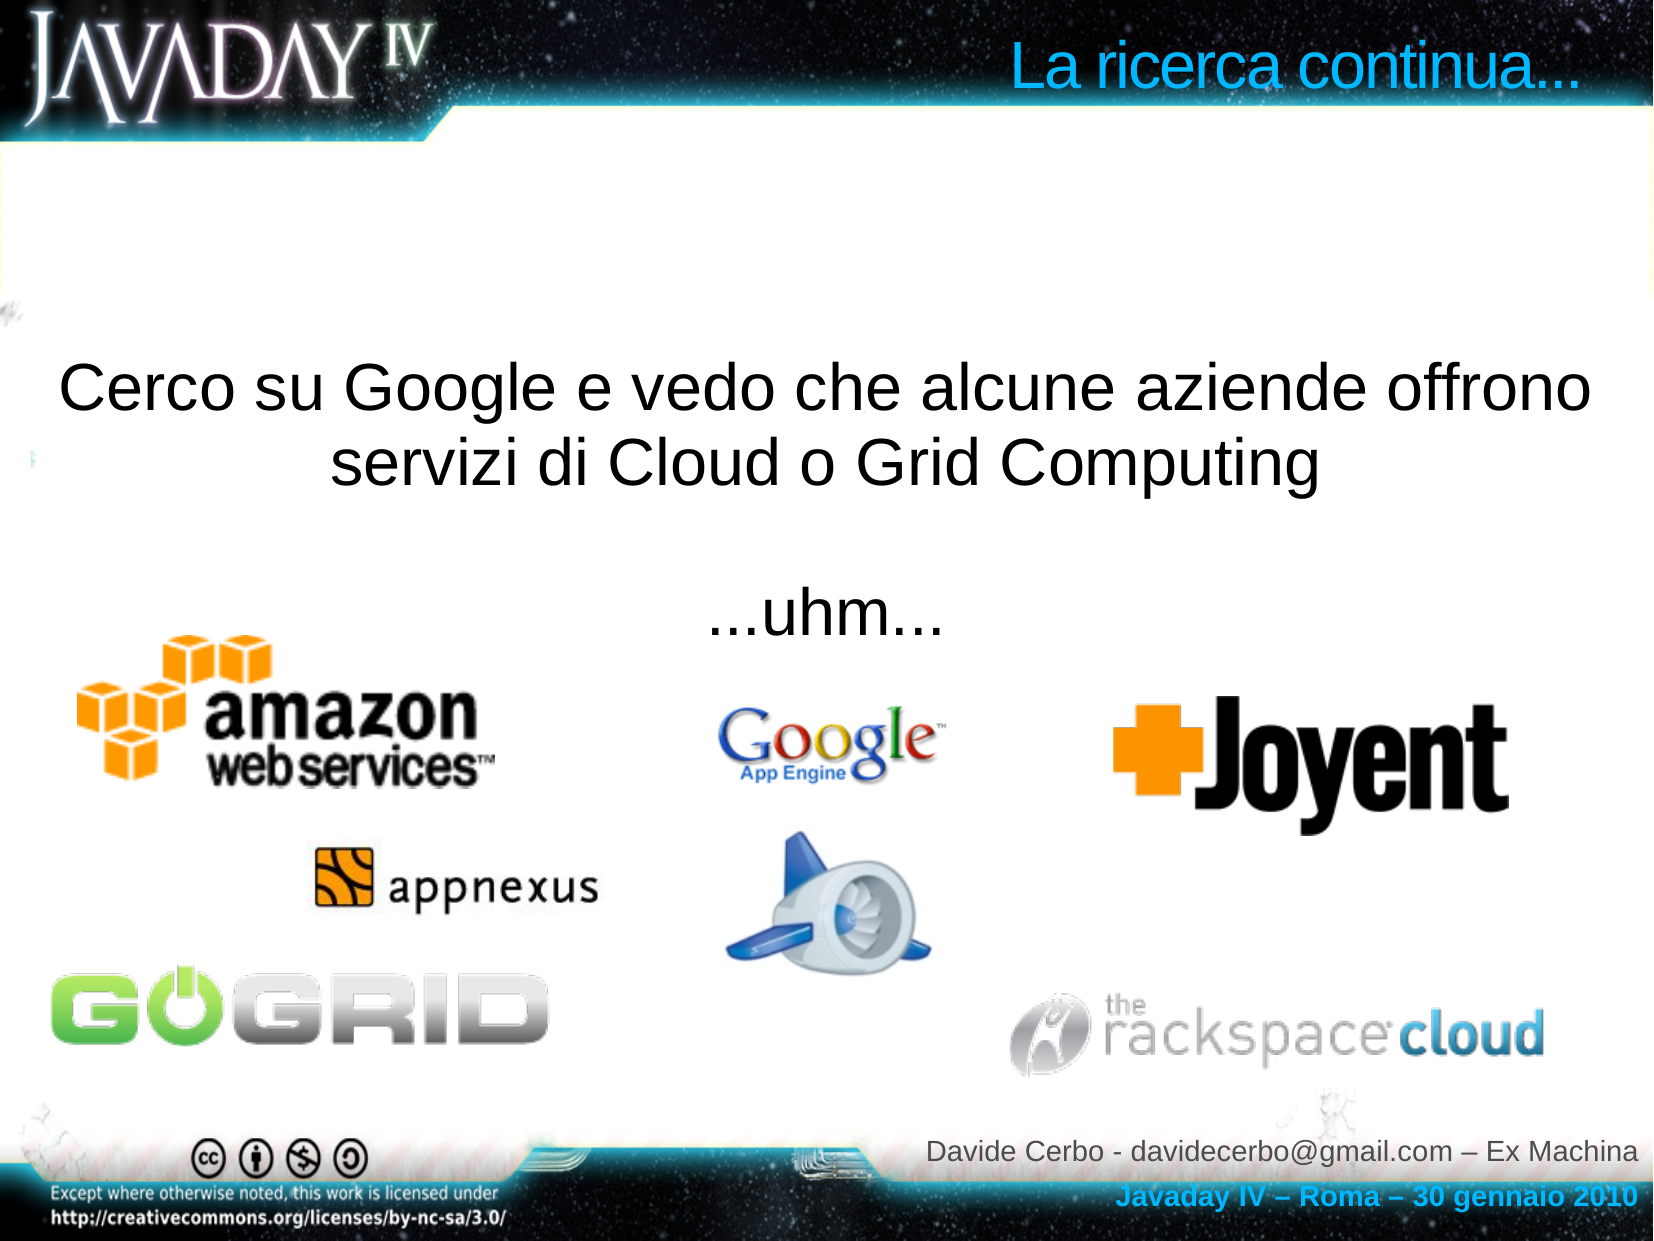

# La ricerca continua...
Cerco su Google e vedo che alcune aziende offrono servizi di Cloud o Grid Computing
...uhm...